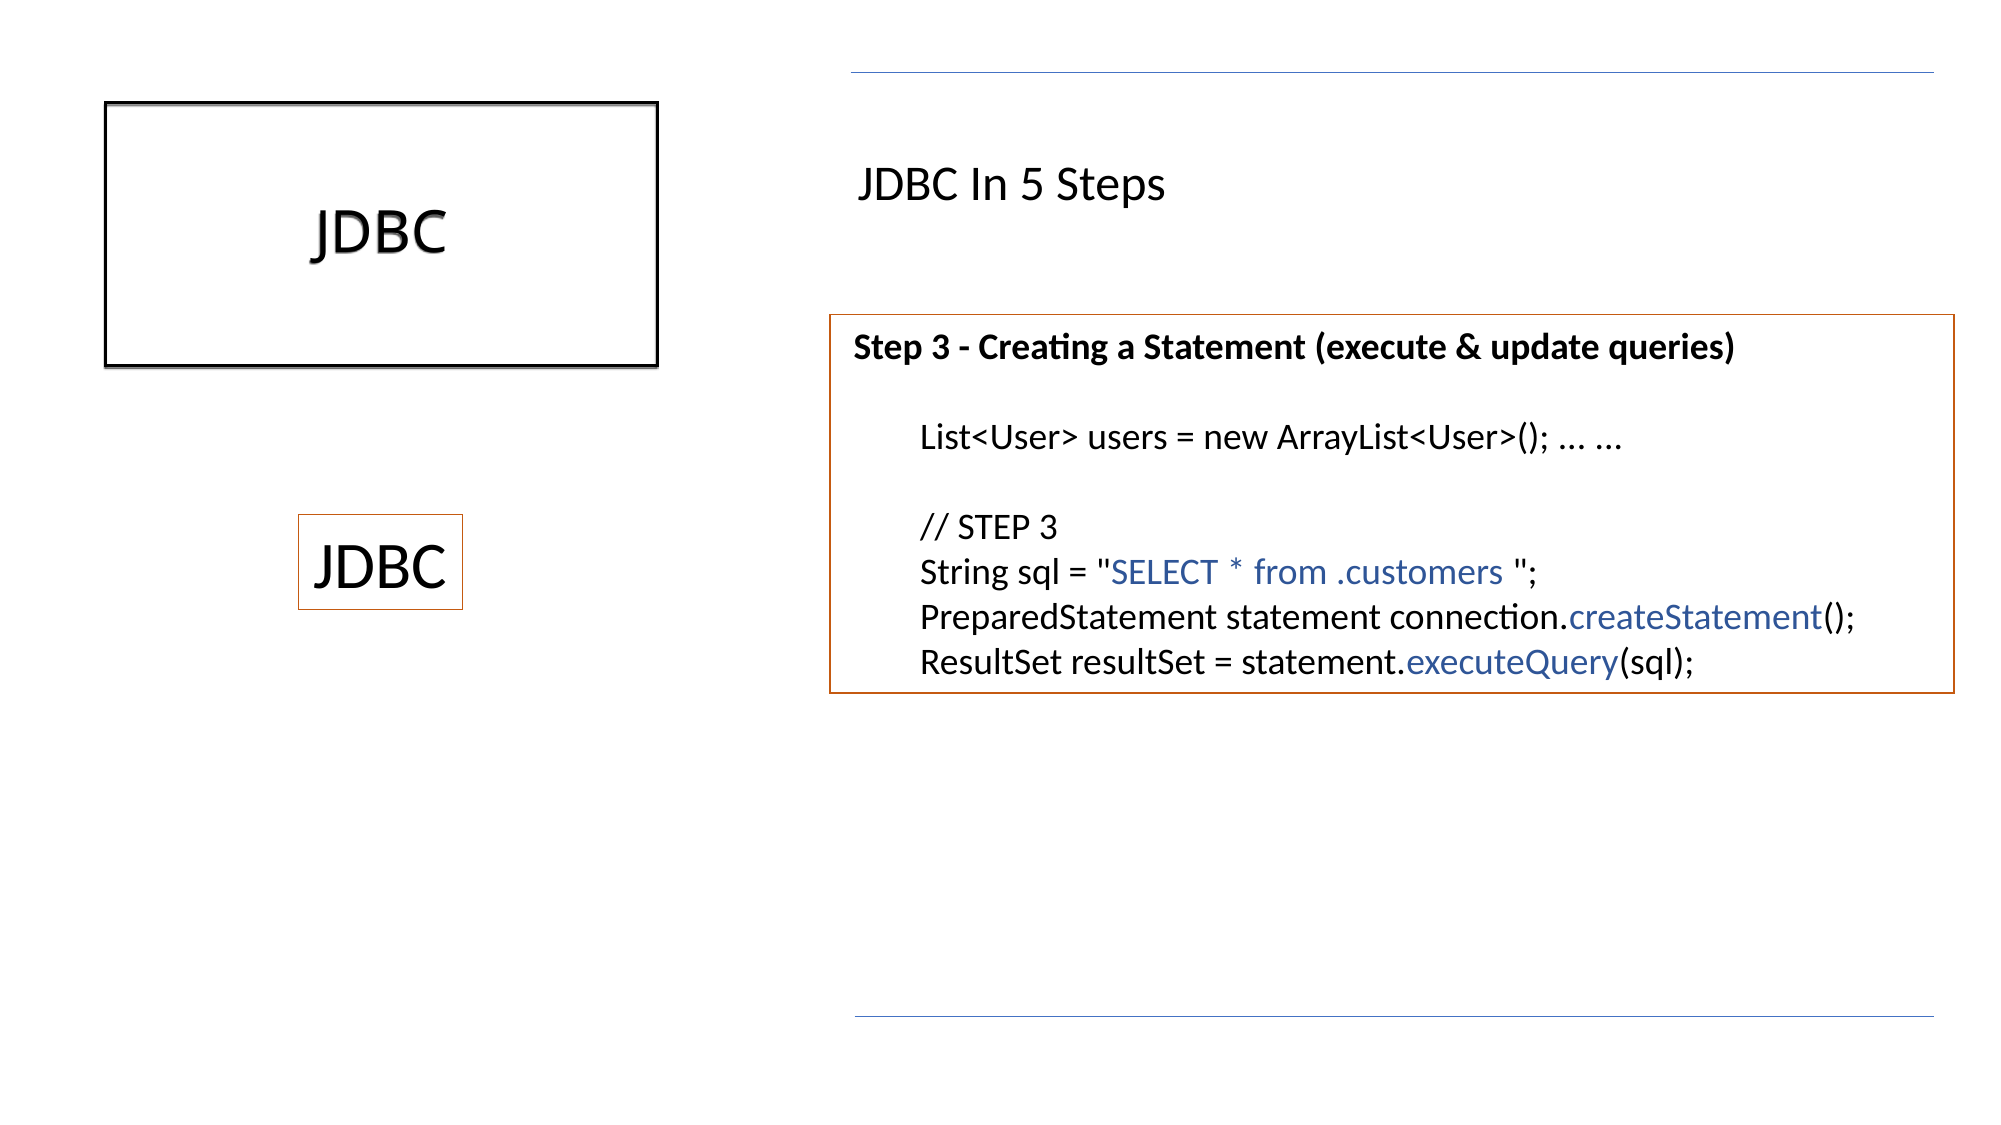

# JDBC
JDBC In 5 Steps
 Step 3 - Creating a Statement (execute & update queries)
	List<User> users = new ArrayList<User>(); ... ...
	// STEP 3
	String sql = "SELECT * from .customers ";
	PreparedStatement statement connection.createStatement();
	ResultSet resultSet = statement.executeQuery(sql);
JDBC